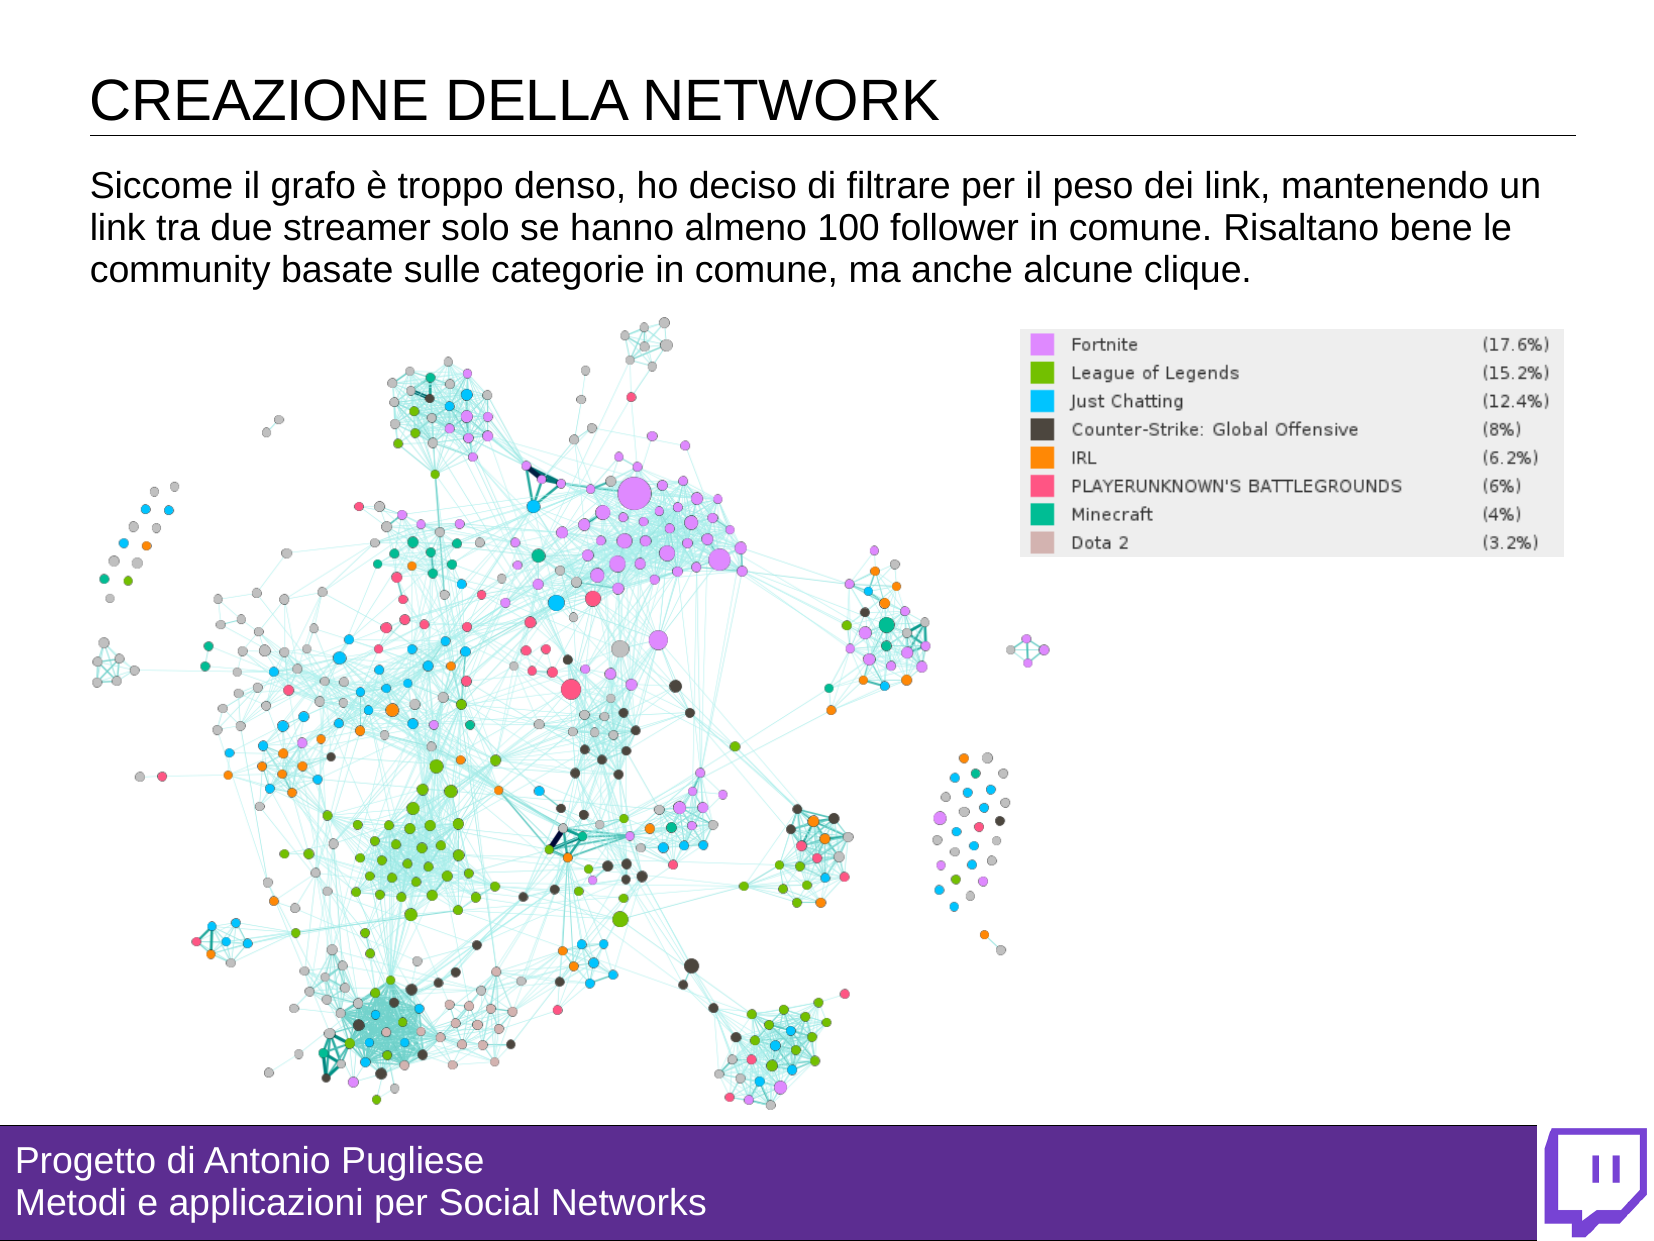

CREAZIONE DELLA NETWORK
Siccome il grafo è troppo denso, ho deciso di filtrare per il peso dei link, mantenendo un link tra due streamer solo se hanno almeno 100 follower in comune. Risaltano bene le community basate sulle categorie in comune, ma anche alcune clique.
Progetto di Antonio Pugliese
Metodi e applicazioni per Social Networks